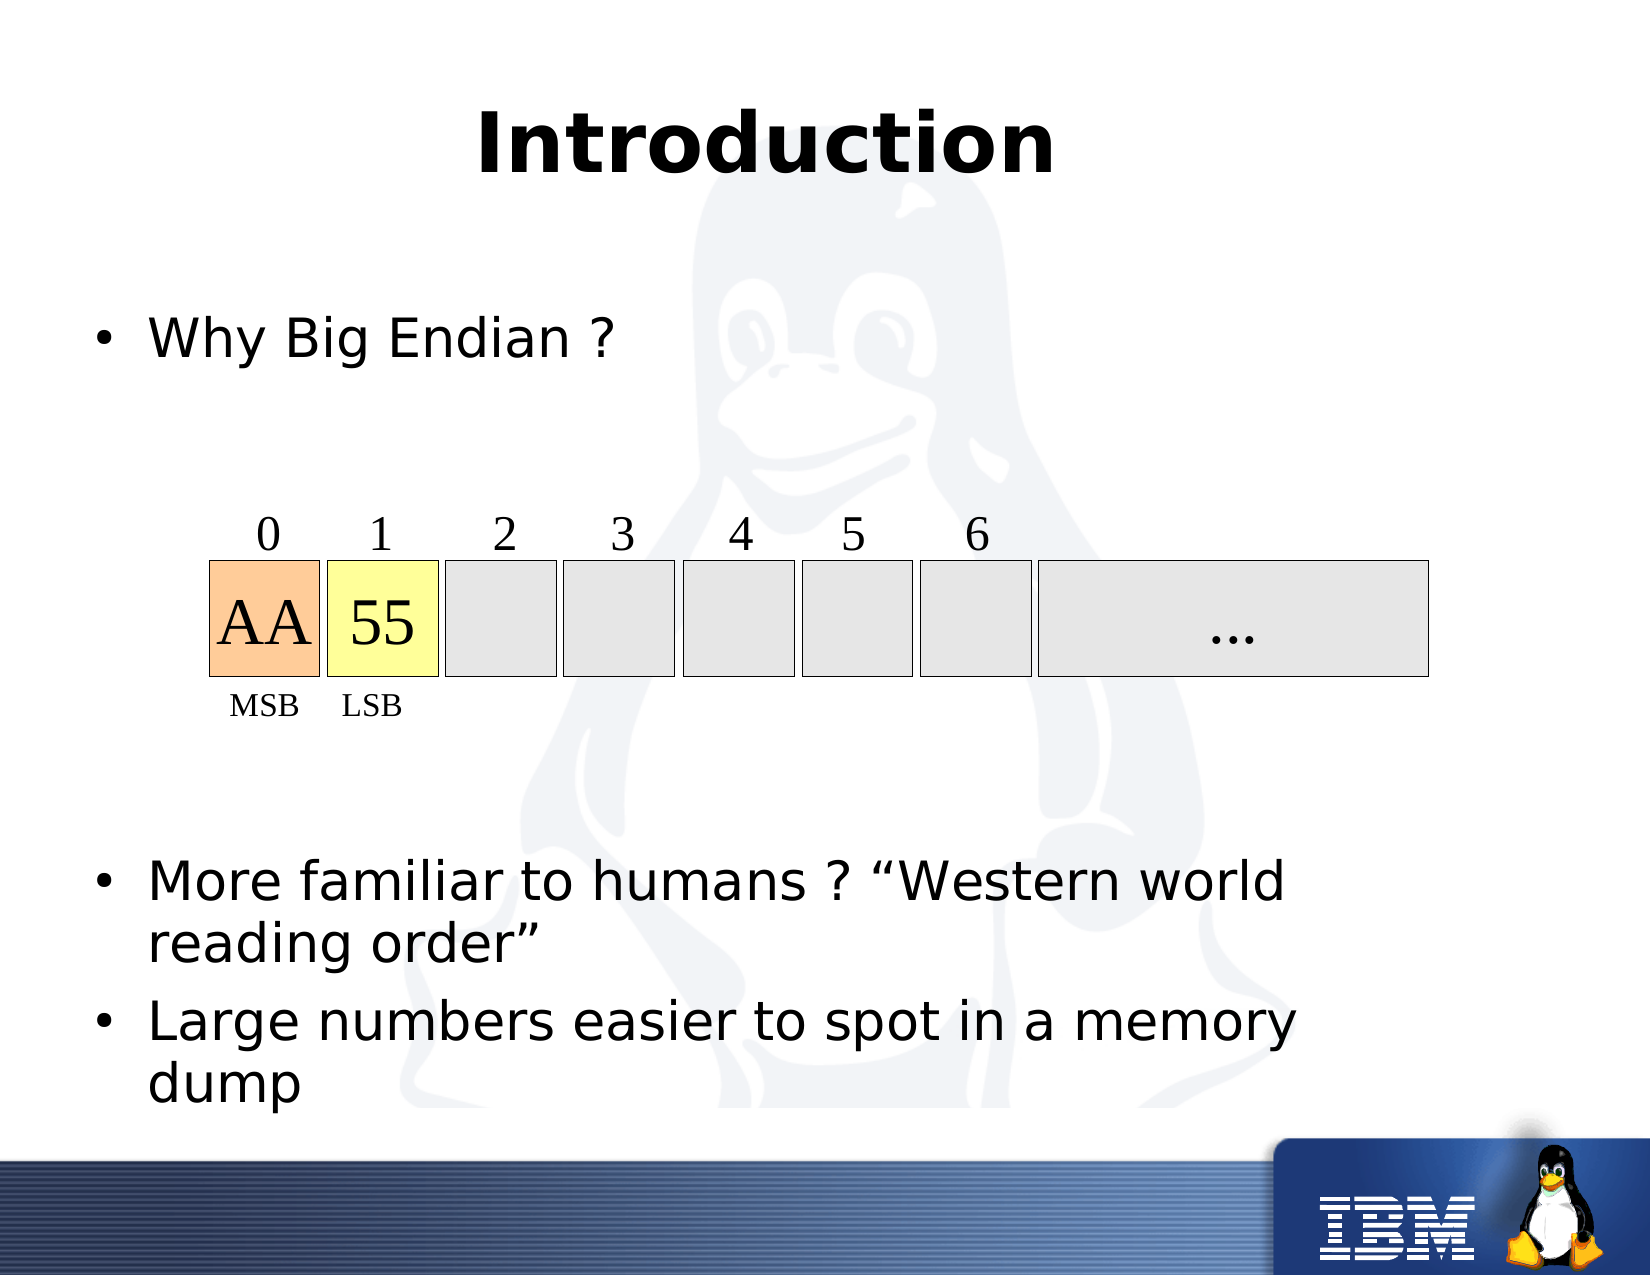

# Introduction
Why Big Endian ?
More familiar to humans ? “Western world reading order”
Large numbers easier to spot in a memory dump
0
1
2
3
4
5
6
...
AA
55
MSB
LSB